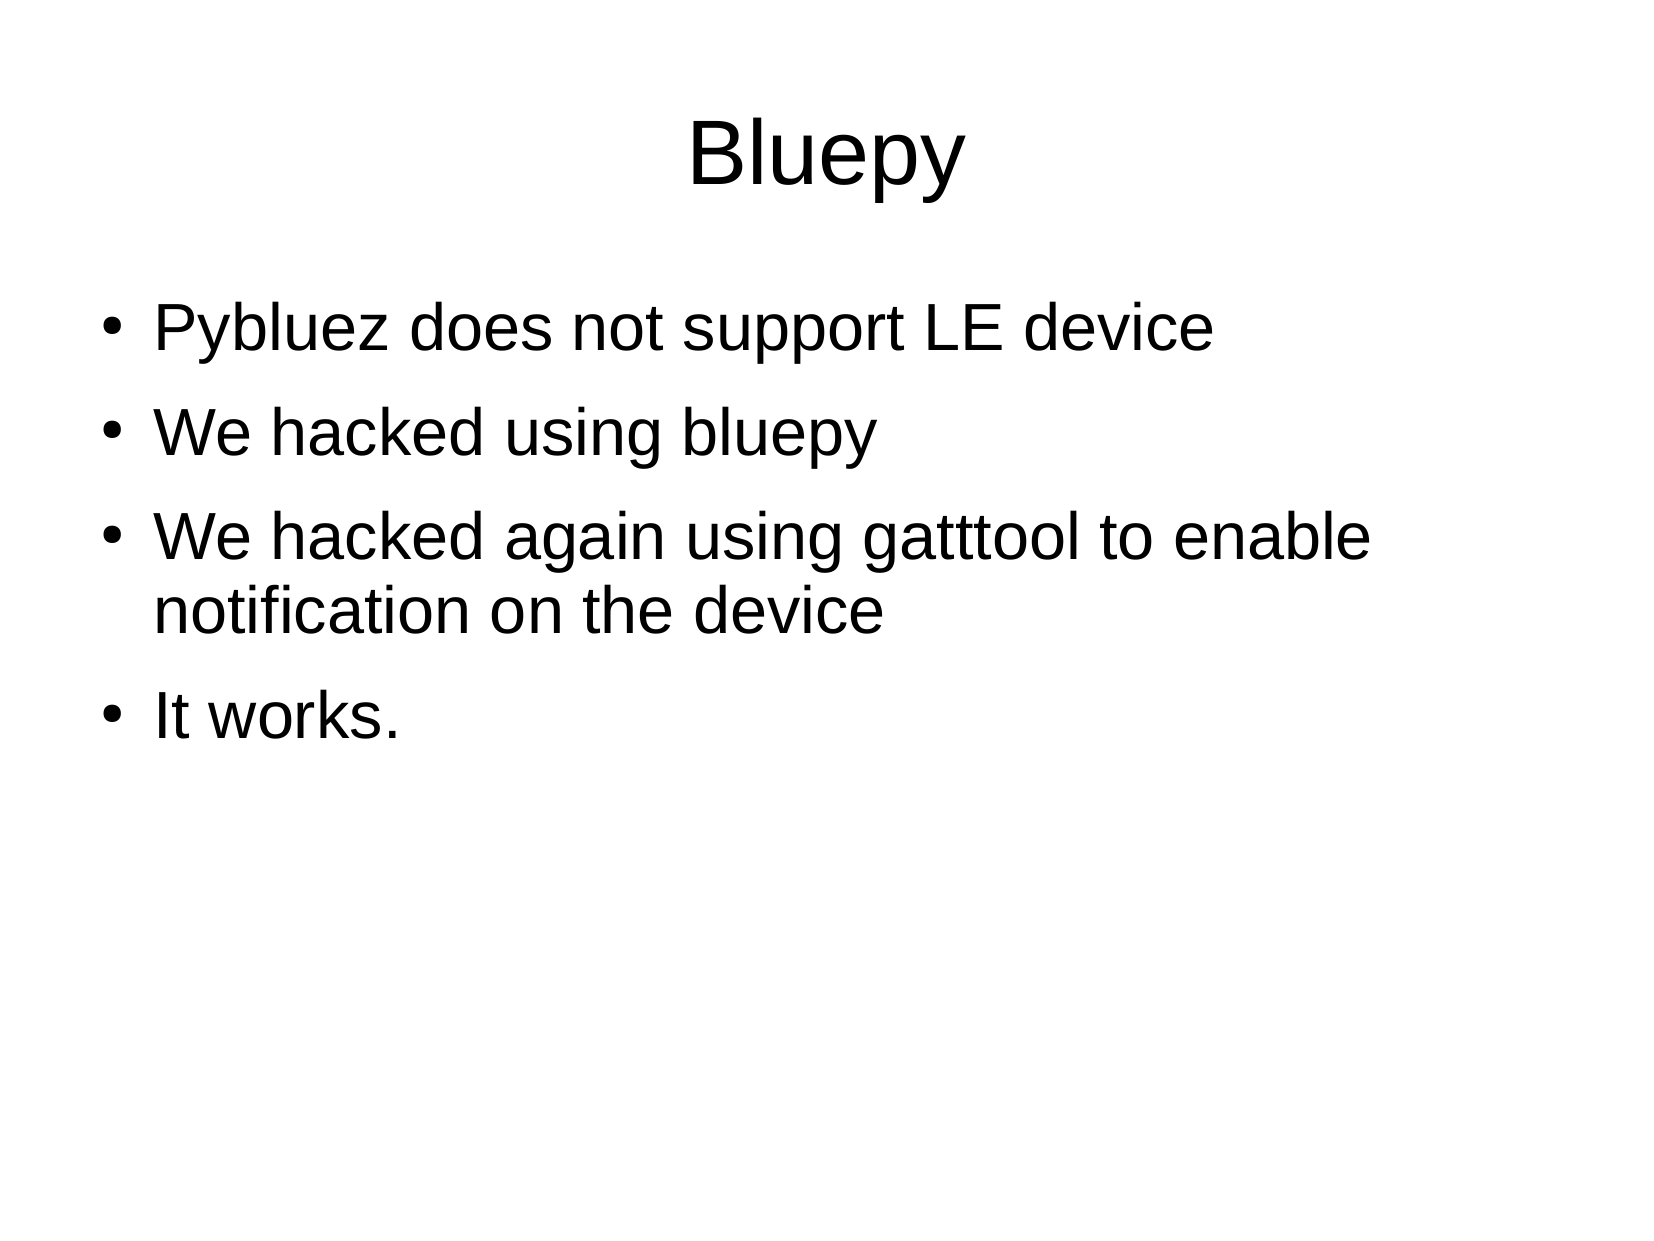

# Bluepy
Pybluez does not support LE device
We hacked using bluepy
We hacked again using gatttool to enable notification on the device
It works.